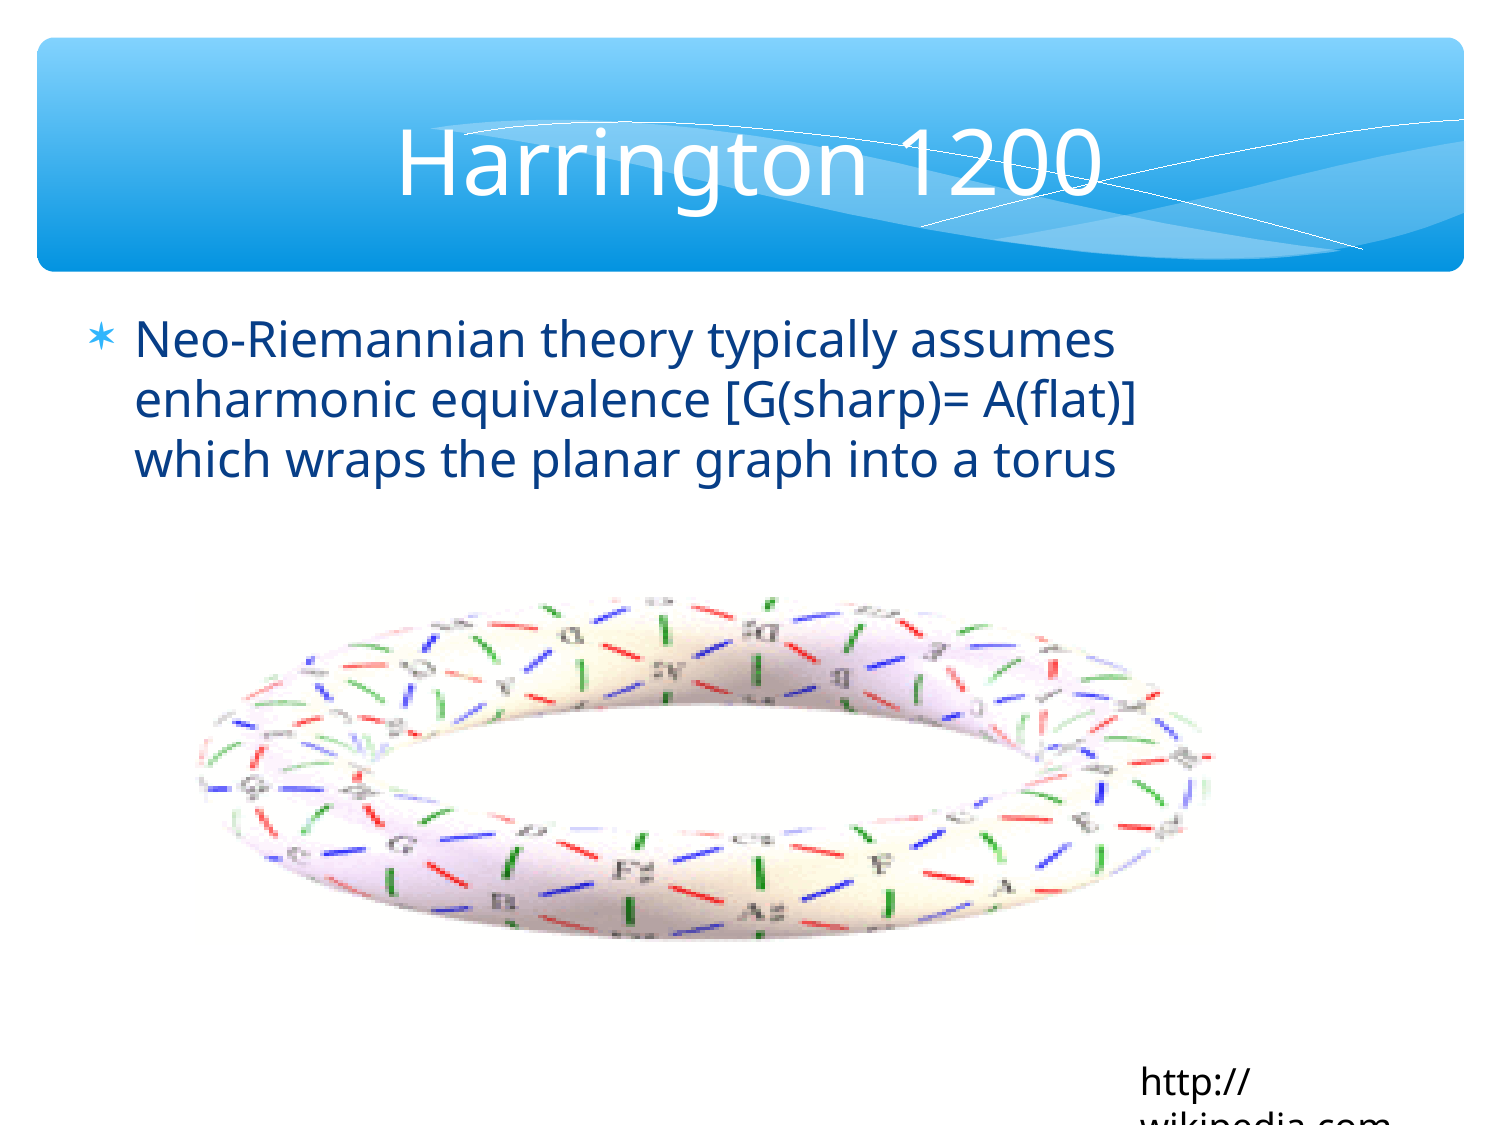

# Harrington 1200
Neo-Riemannian theory typically assumes
enharmonic equivalence [G(sharp)= A(flat)]
which wraps the planar graph into a torus
http://wikipedia.com